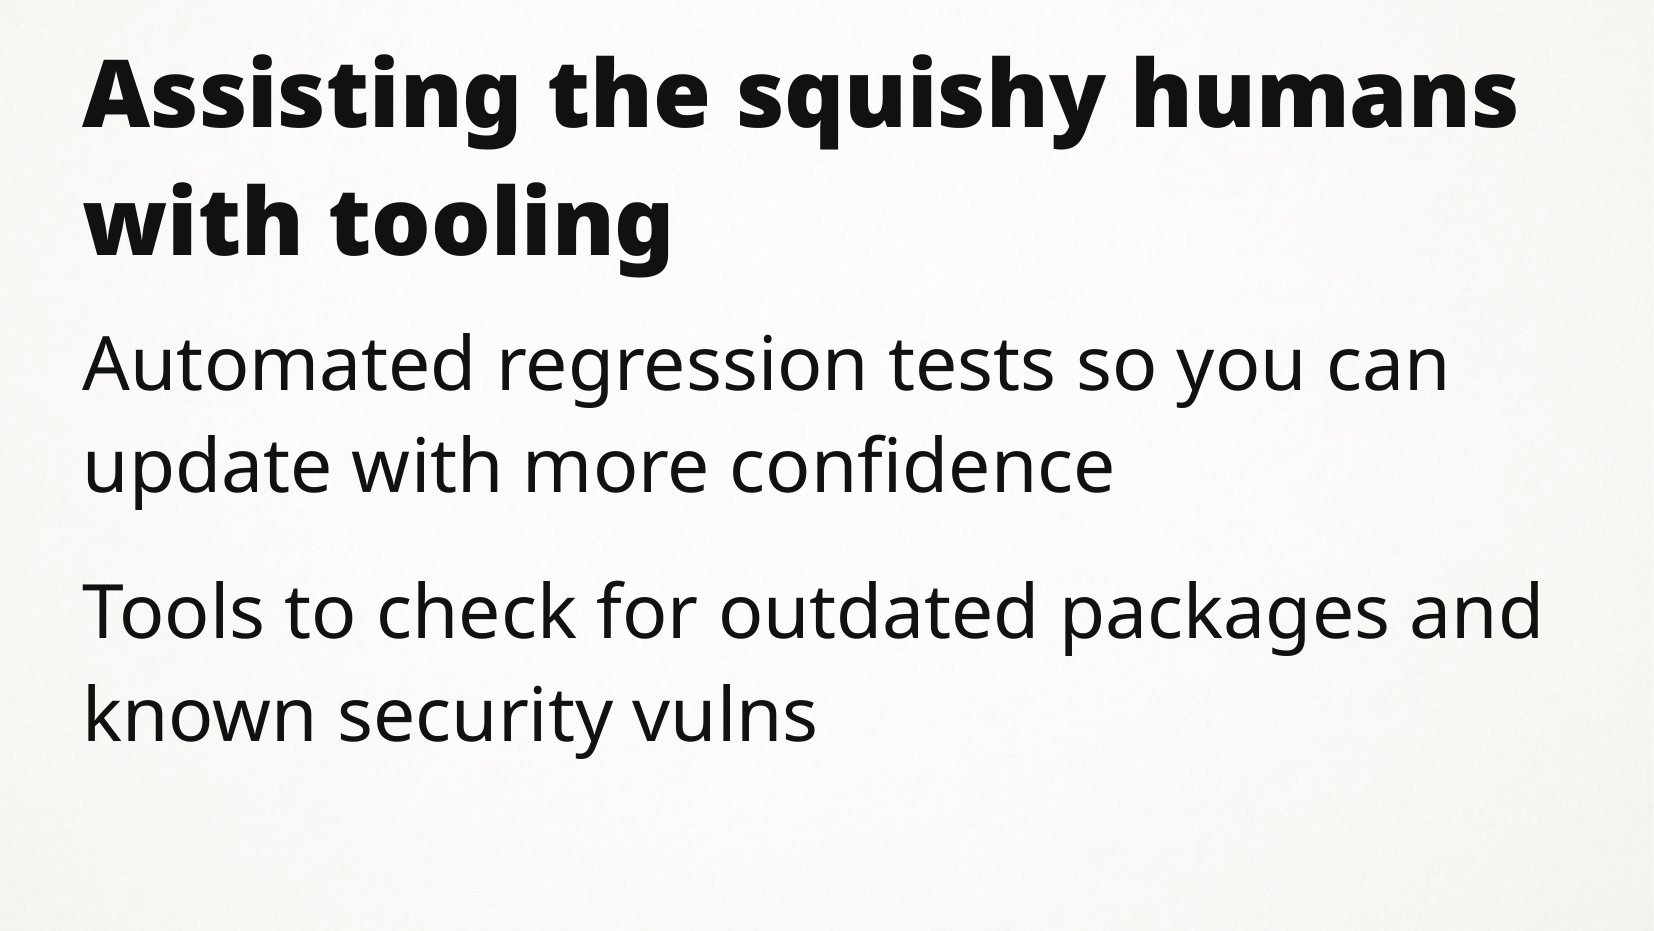

# Assisting the squishy humans with tooling
Automated regression tests so you can update with more confidence
Tools to check for outdated packages and known security vulns